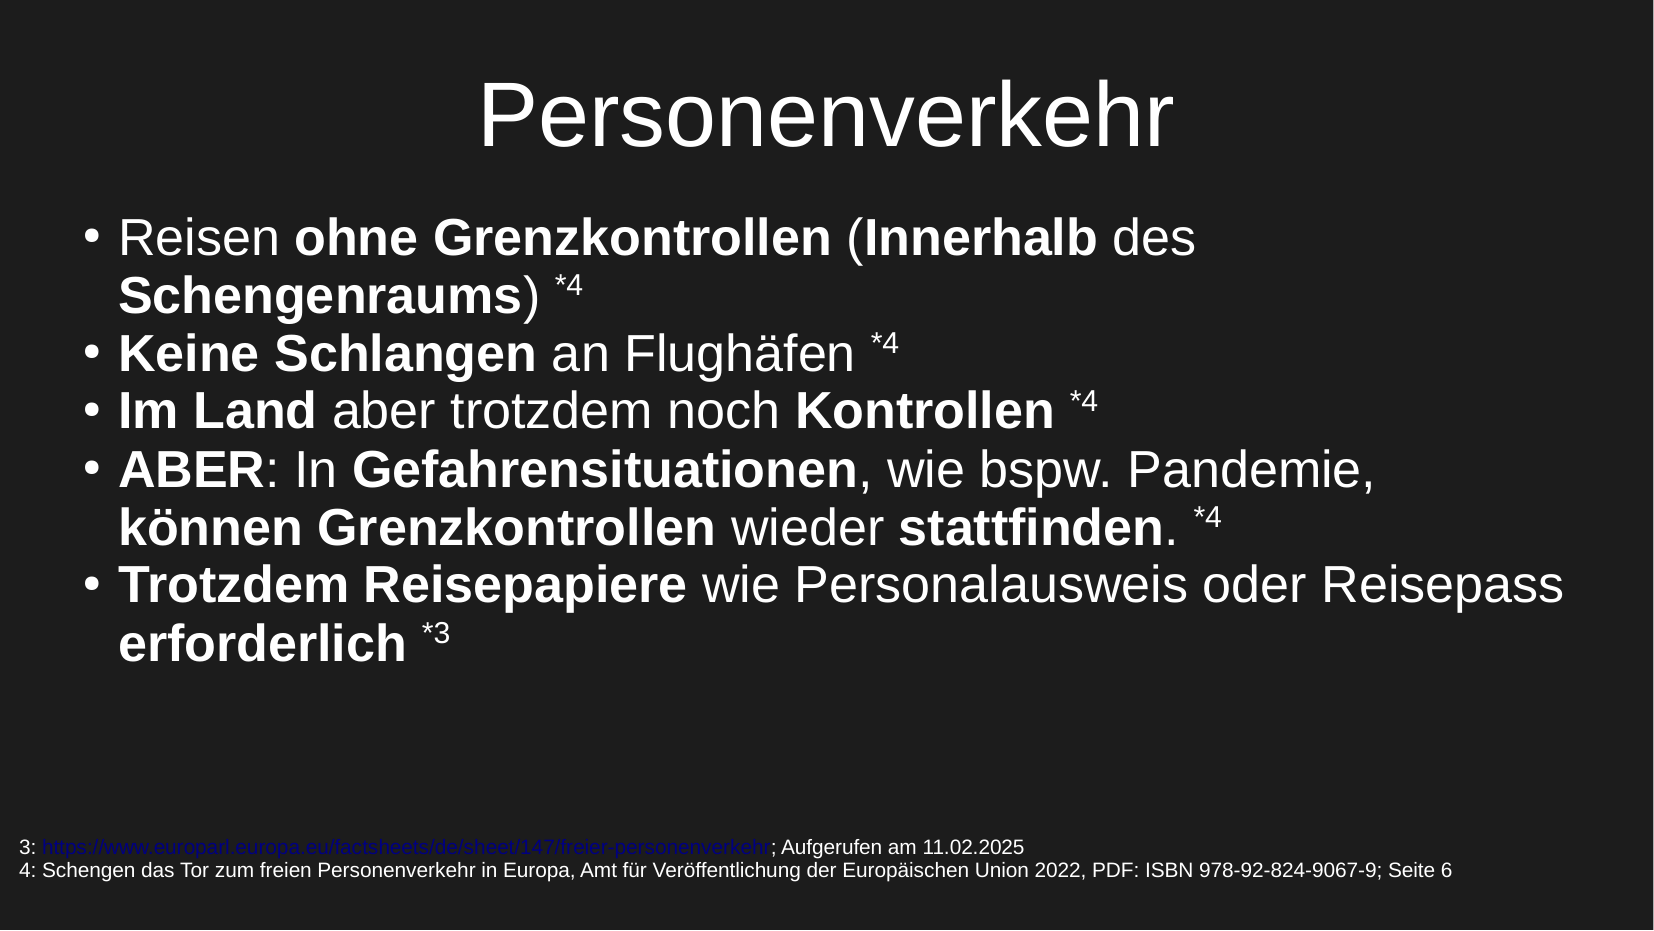

# Personenverkehr
Reisen ohne Grenzkontrollen (Innerhalb des Schengenraums) *4
Keine Schlangen an Flughäfen *4
Im Land aber trotzdem noch Kontrollen *4
ABER: In Gefahrensituationen, wie bspw. Pandemie, können Grenzkontrollen wieder stattfinden. *4
Trotzdem Reisepapiere wie Personalausweis oder Reisepass erforderlich *3
3: https://www.europarl.europa.eu/factsheets/de/sheet/147/freier-personenverkehr; Aufgerufen am 11.02.2025
4: Schengen das Tor zum freien Personenverkehr in Europa, Amt für Veröffentlichung der Europäischen Union 2022, PDF: ISBN 978-92-824-9067-9; Seite 6